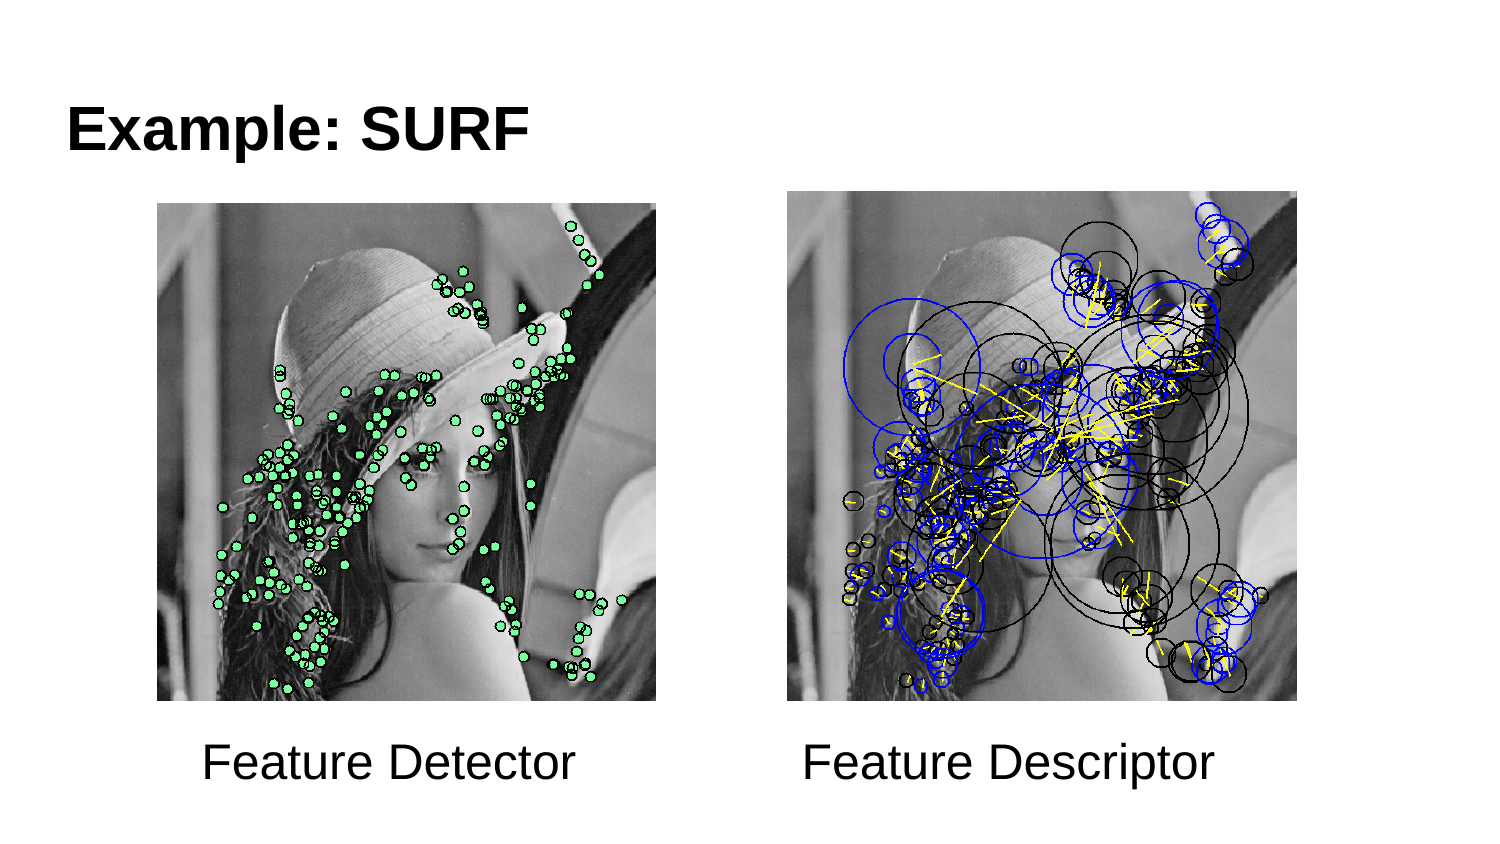

# Example: SURF
Feature Detector
Feature Descriptor